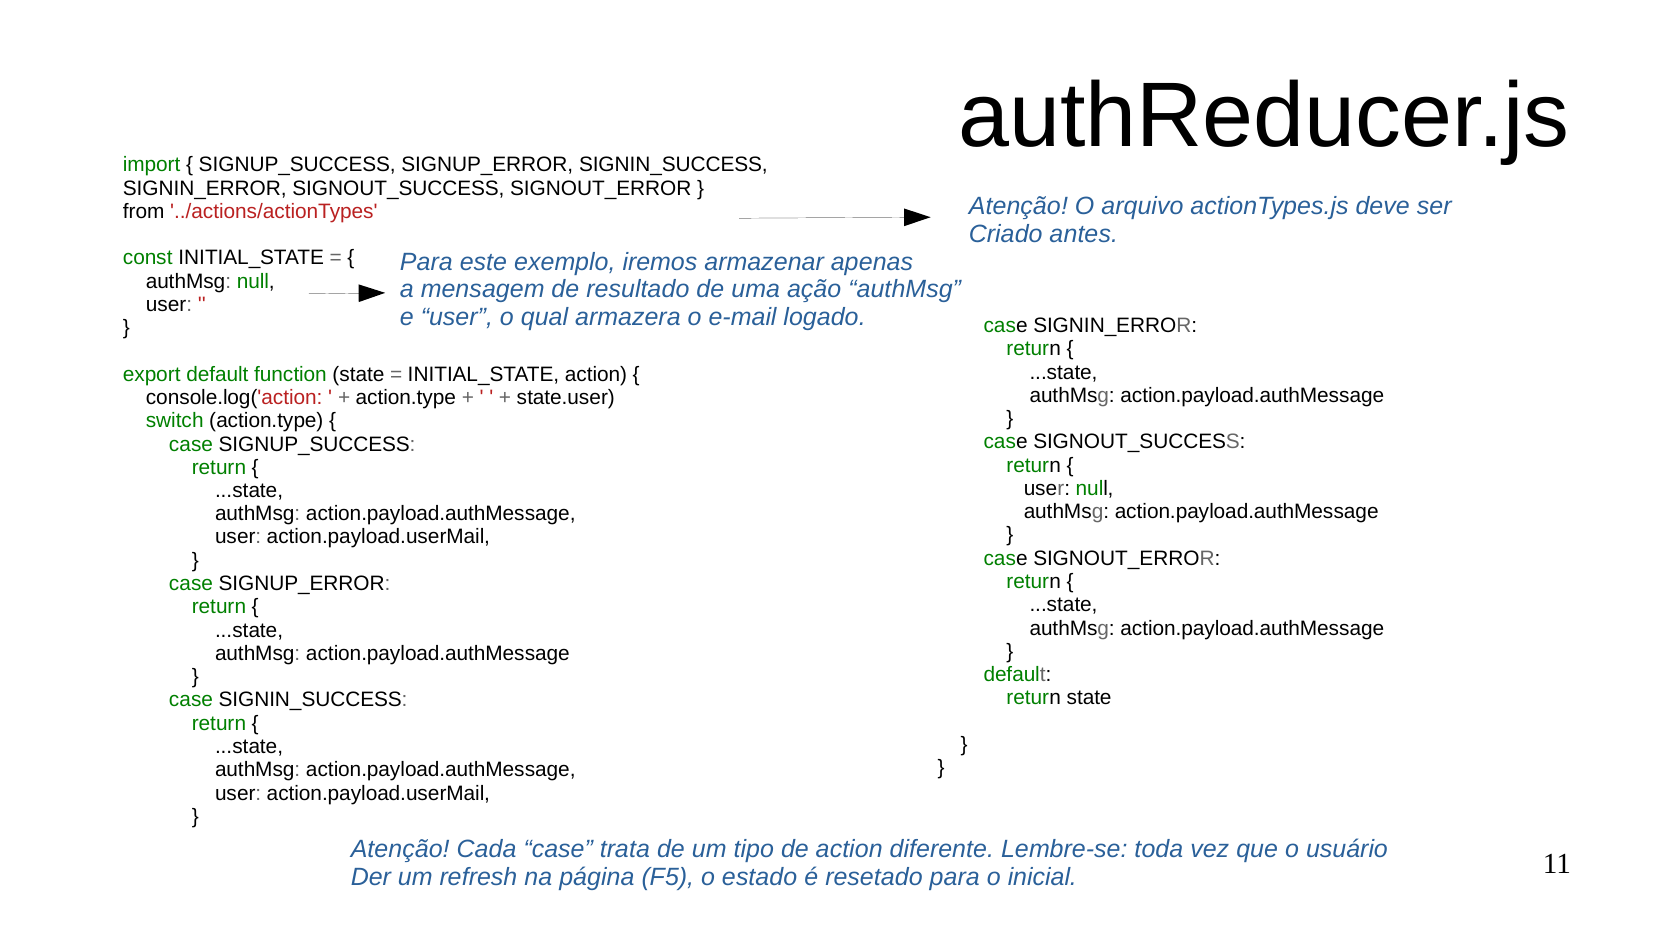

# authReducer.js
import { SIGNUP_SUCCESS, SIGNUP_ERROR, SIGNIN_SUCCESS,
SIGNIN_ERROR, SIGNOUT_SUCCESS, SIGNOUT_ERROR }
from '../actions/actionTypes'
const INITIAL_STATE = {
 authMsg: null,
 user: ''
}
export default function (state = INITIAL_STATE, action) {
 console.log('action: ' + action.type + ' ' + state.user)
 switch (action.type) {
 case SIGNUP_SUCCESS:
 return {
 ...state,
 authMsg: action.payload.authMessage,
 user: action.payload.userMail,
 }
 case SIGNUP_ERROR:
 return {
 ...state,
 authMsg: action.payload.authMessage
 }
 case SIGNIN_SUCCESS:
 return {
 ...state,
 authMsg: action.payload.authMessage,
 user: action.payload.userMail,
 }
Atenção! O arquivo actionTypes.js deve ser
Criado antes.
Para este exemplo, iremos armazenar apenas
a mensagem de resultado de uma ação “authMsg”
e “user”, o qual armazera o e-mail logado.
 case SIGNIN_ERROR:
 return {
 ...state,
 authMsg: action.payload.authMessage
 }
 case SIGNOUT_SUCCESS:
 return {
 user: null,
 authMsg: action.payload.authMessage
 }
 case SIGNOUT_ERROR:
 return {
 ...state,
 authMsg: action.payload.authMessage
 }
 default:
 return state
 }
}
Atenção! Cada “case” trata de um tipo de action diferente. Lembre-se: toda vez que o usuário
Der um refresh na página (F5), o estado é resetado para o inicial.
11